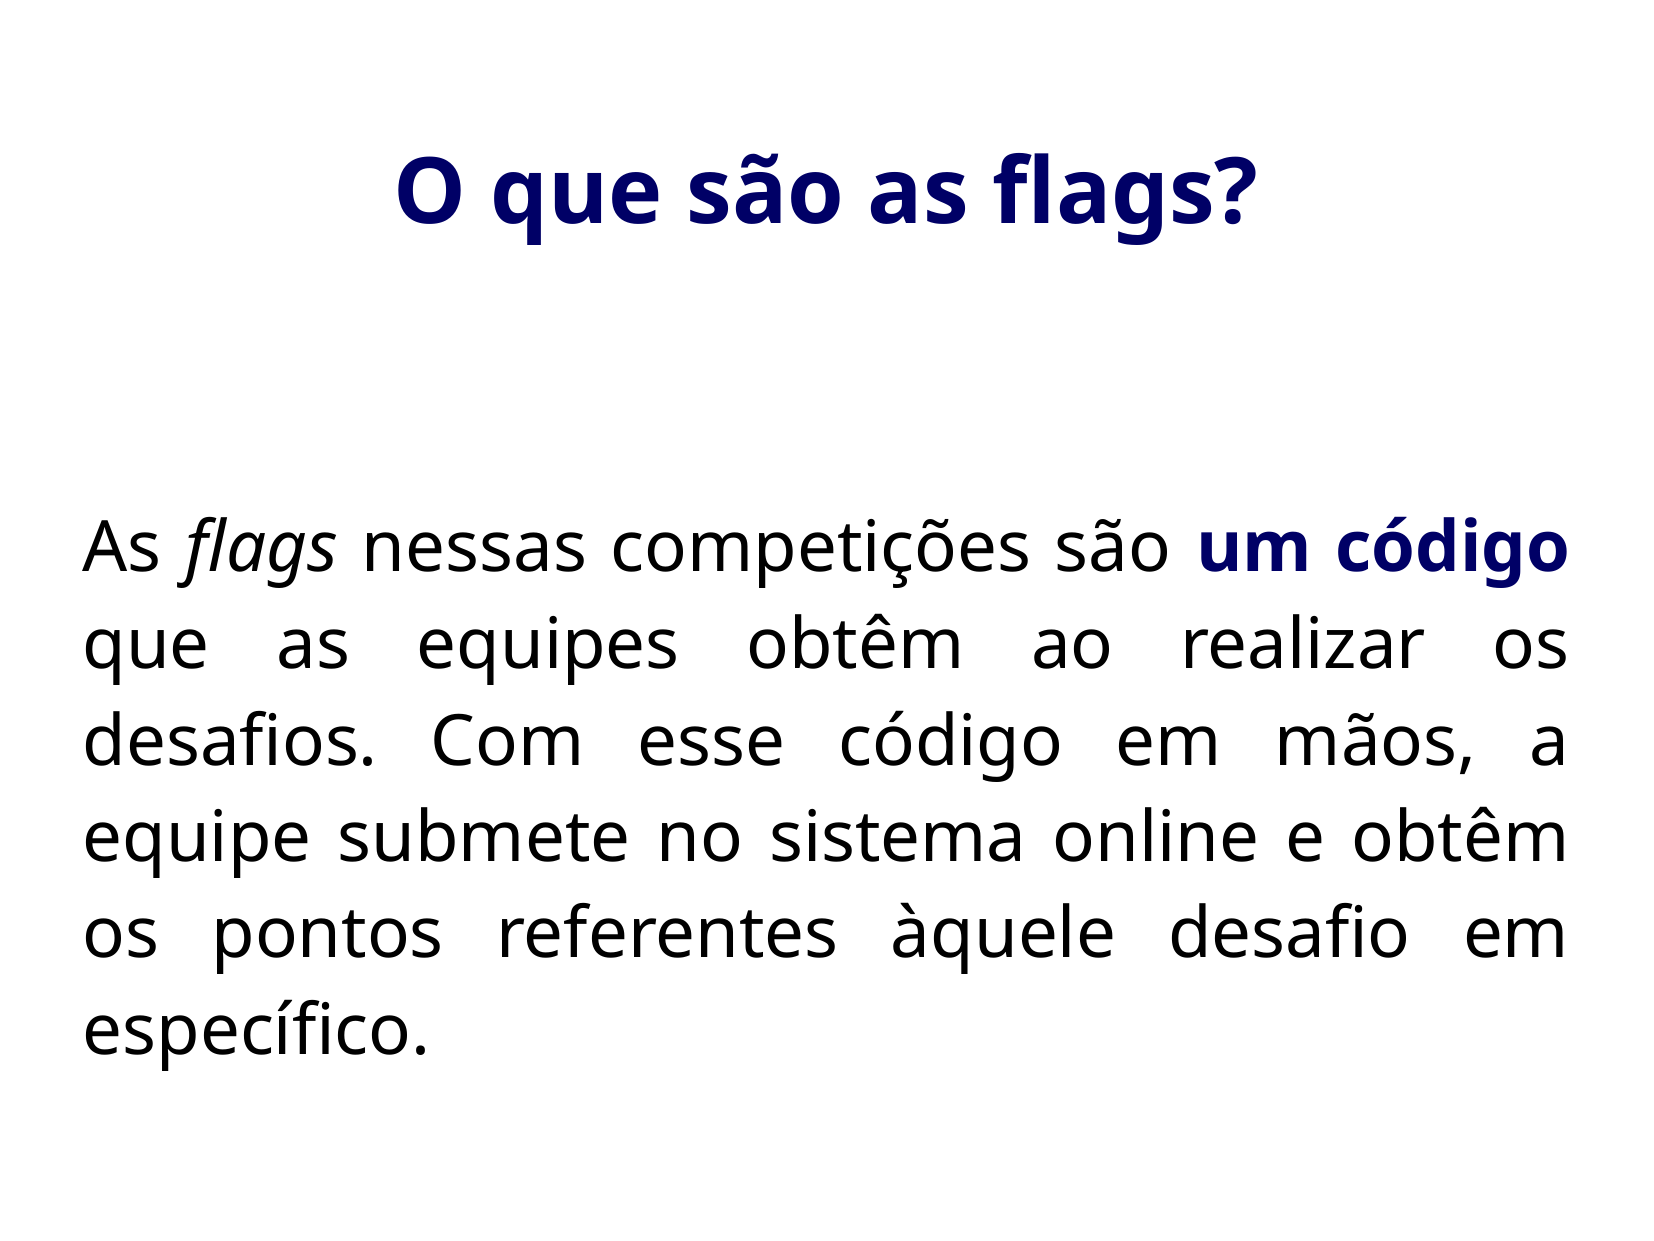

# O que são as flags?
As flags nessas competições são um código que as equipes obtêm ao realizar os desafios. Com esse código em mãos, a equipe submete no sistema online e obtêm os pontos referentes àquele desafio em específico.